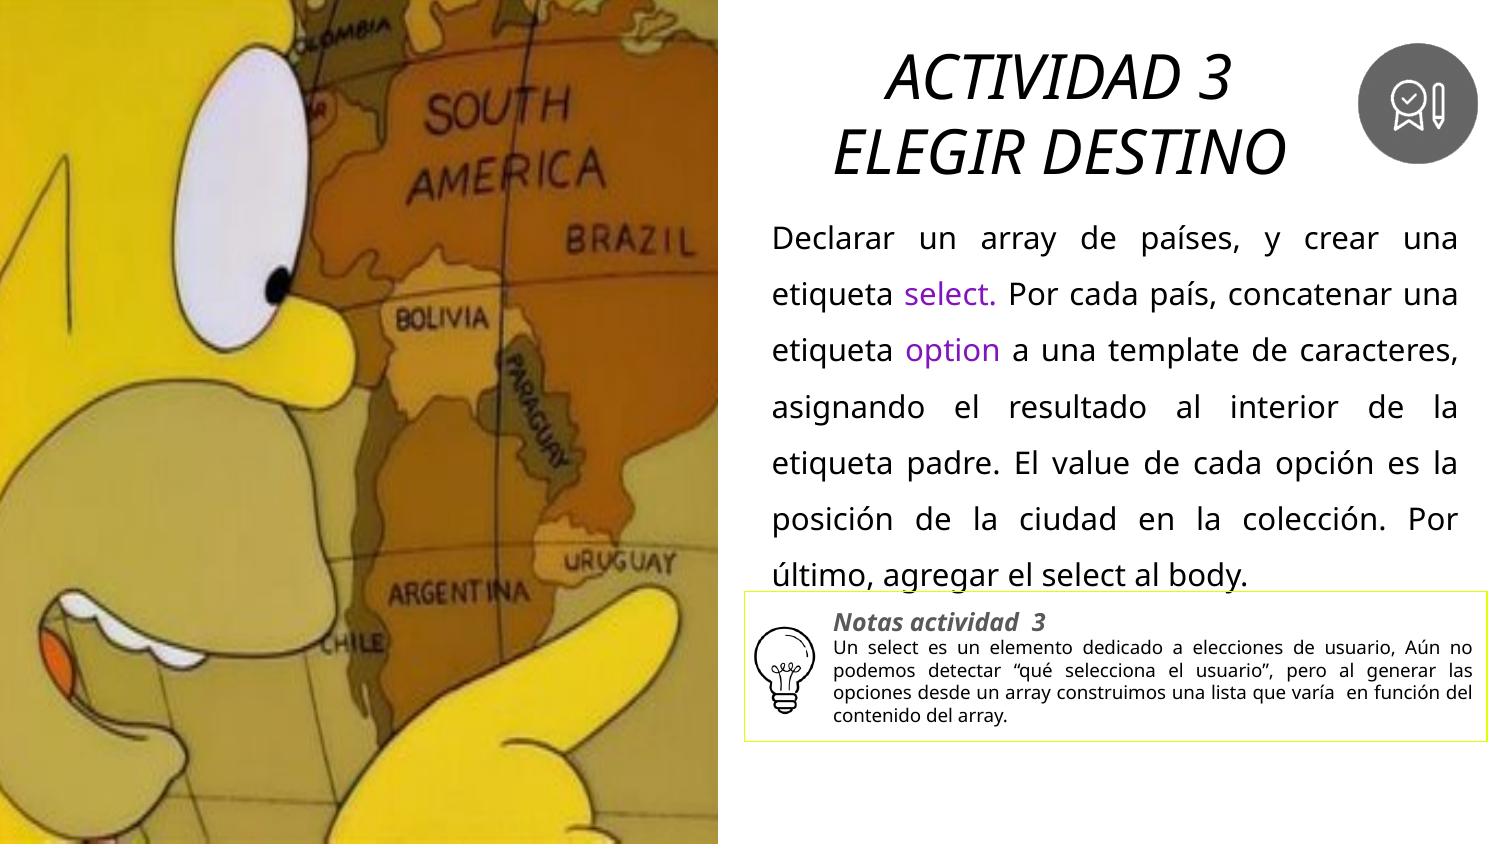

ACTIVIDAD 3
ELEGIR DESTINO
Declarar un array de países, y crear una etiqueta select. Por cada país, concatenar una etiqueta option a una template de caracteres, asignando el resultado al interior de la etiqueta padre. El value de cada opción es la posición de la ciudad en la colección. Por último, agregar el select al body.
Notas actividad 3
Un select es un elemento dedicado a elecciones de usuario, Aún no podemos detectar “qué selecciona el usuario”, pero al generar las opciones desde un array construimos una lista que varía en función del contenido del array.